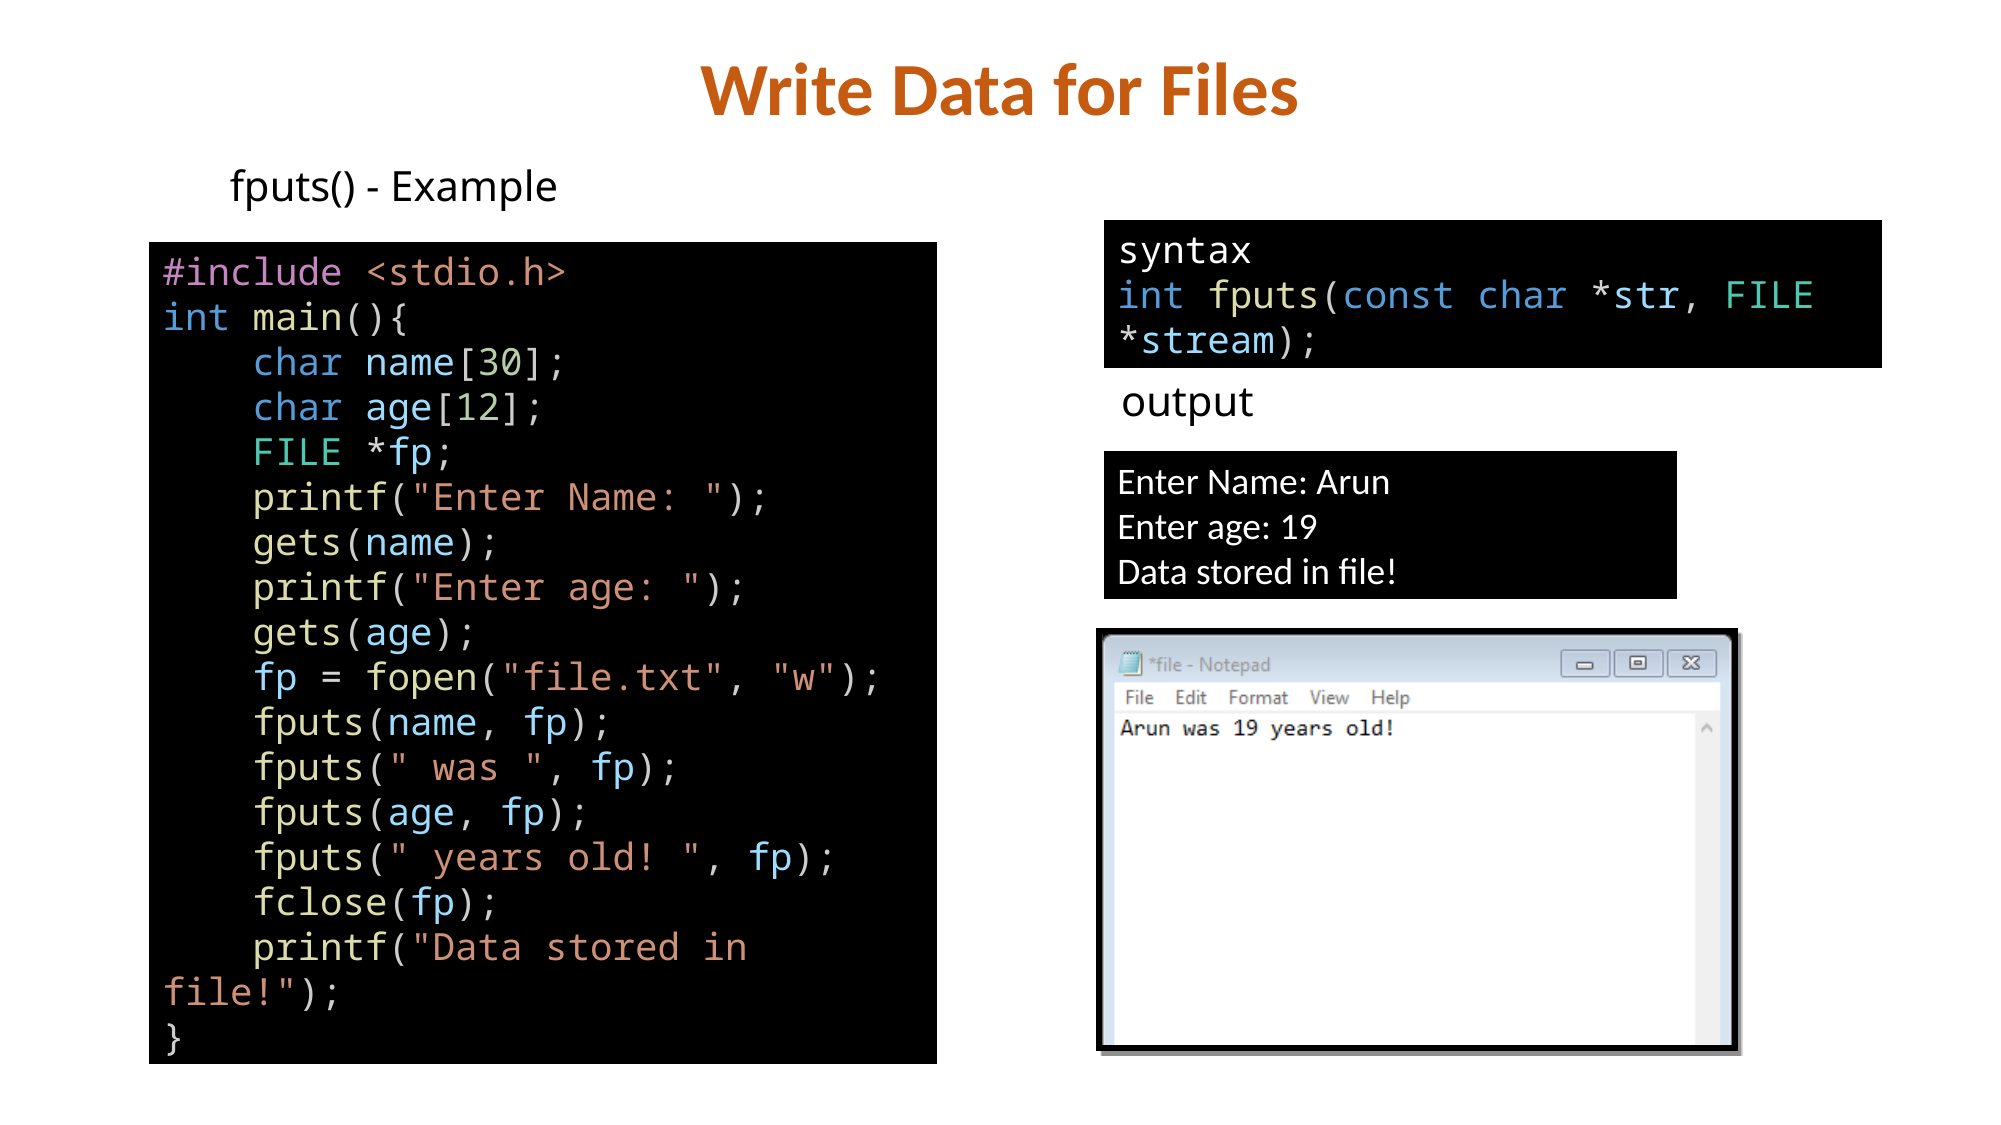

Write Data for Files
fputs() - Example
syntax
int fputs(const char *str, FILE *stream);
#include <stdio.h>
int main(){
    char name[30];
    char age[12];
    FILE *fp;
    printf("Enter Name: ");
    gets(name);
    printf("Enter age: ");
    gets(age);
    fp = fopen("file.txt", "w");
    fputs(name, fp);
    fputs(" was ", fp);
    fputs(age, fp);
    fputs(" years old! ", fp);
    fclose(fp);
    printf("Data stored in file!");
}
output
Enter Name: Arun
Enter age: 19
Data stored in file!